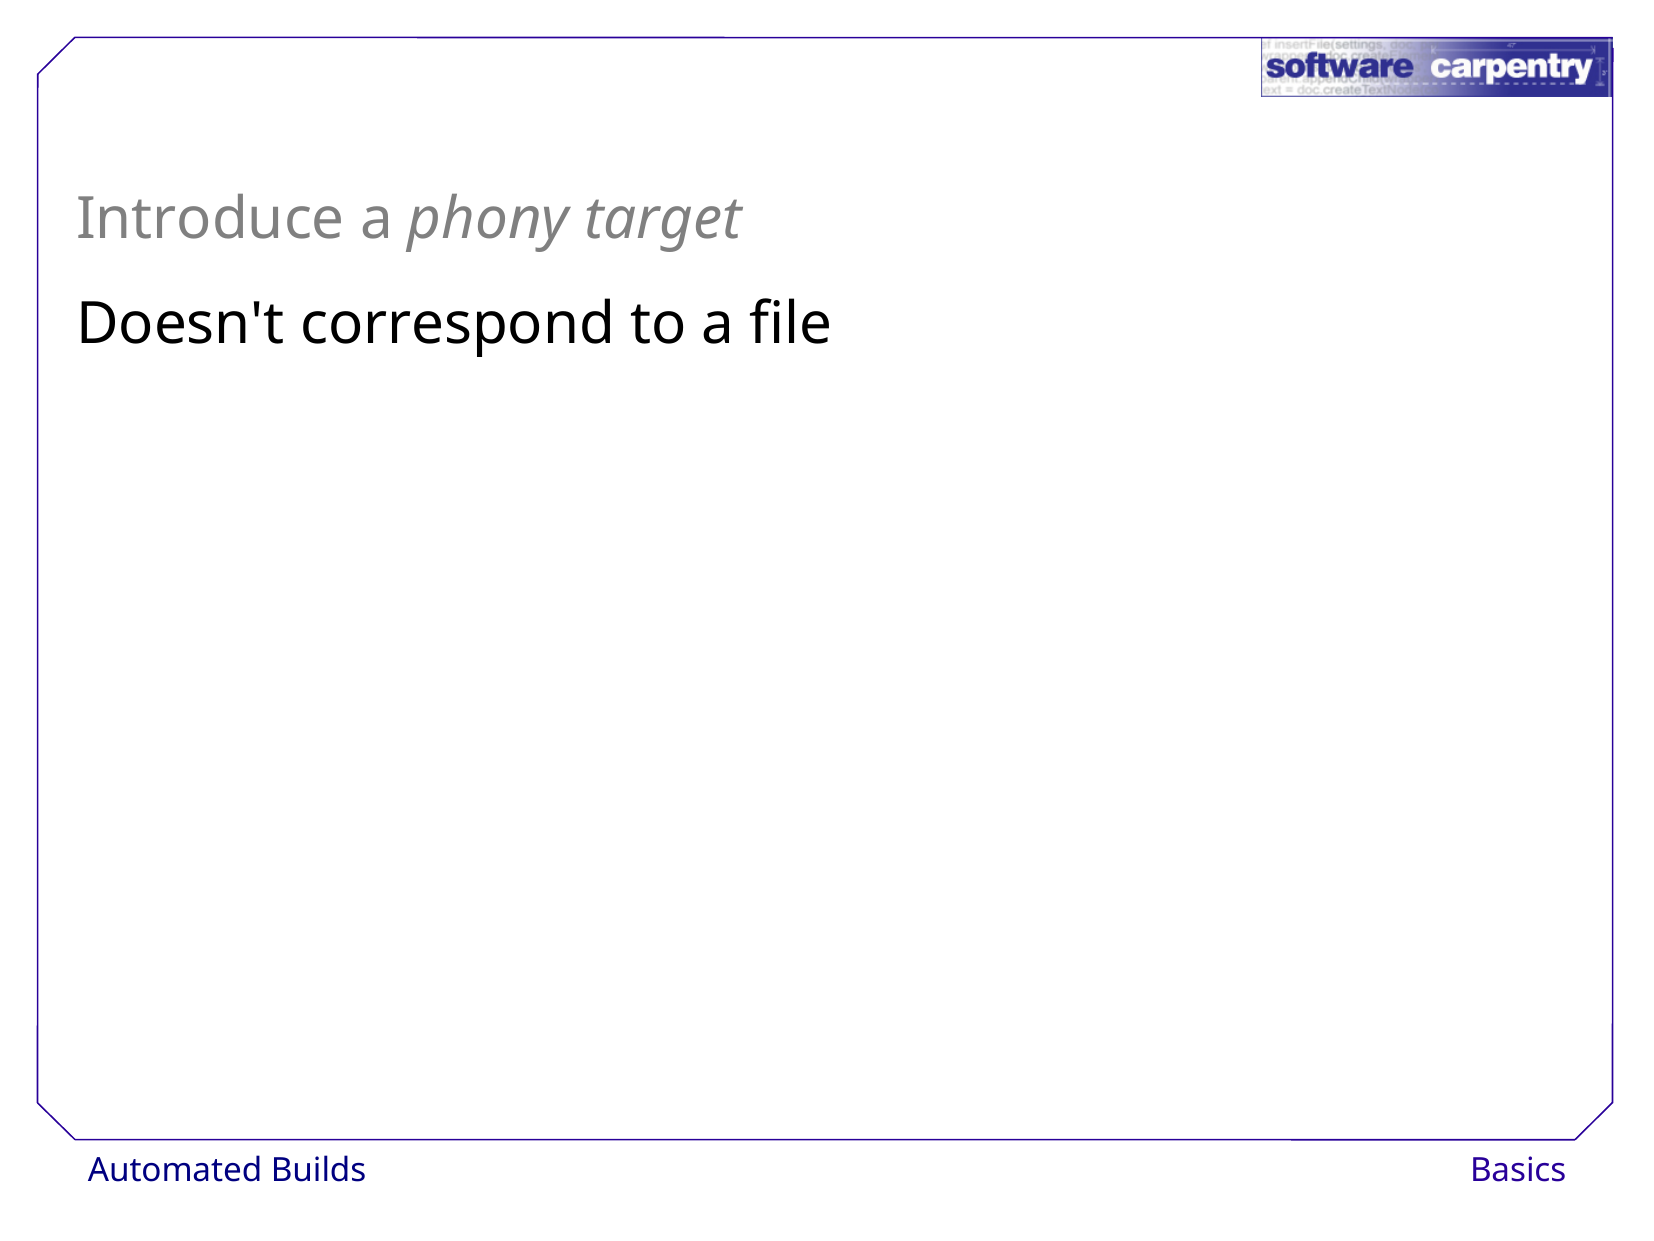

Introduce a phony target
Doesn't correspond to a file